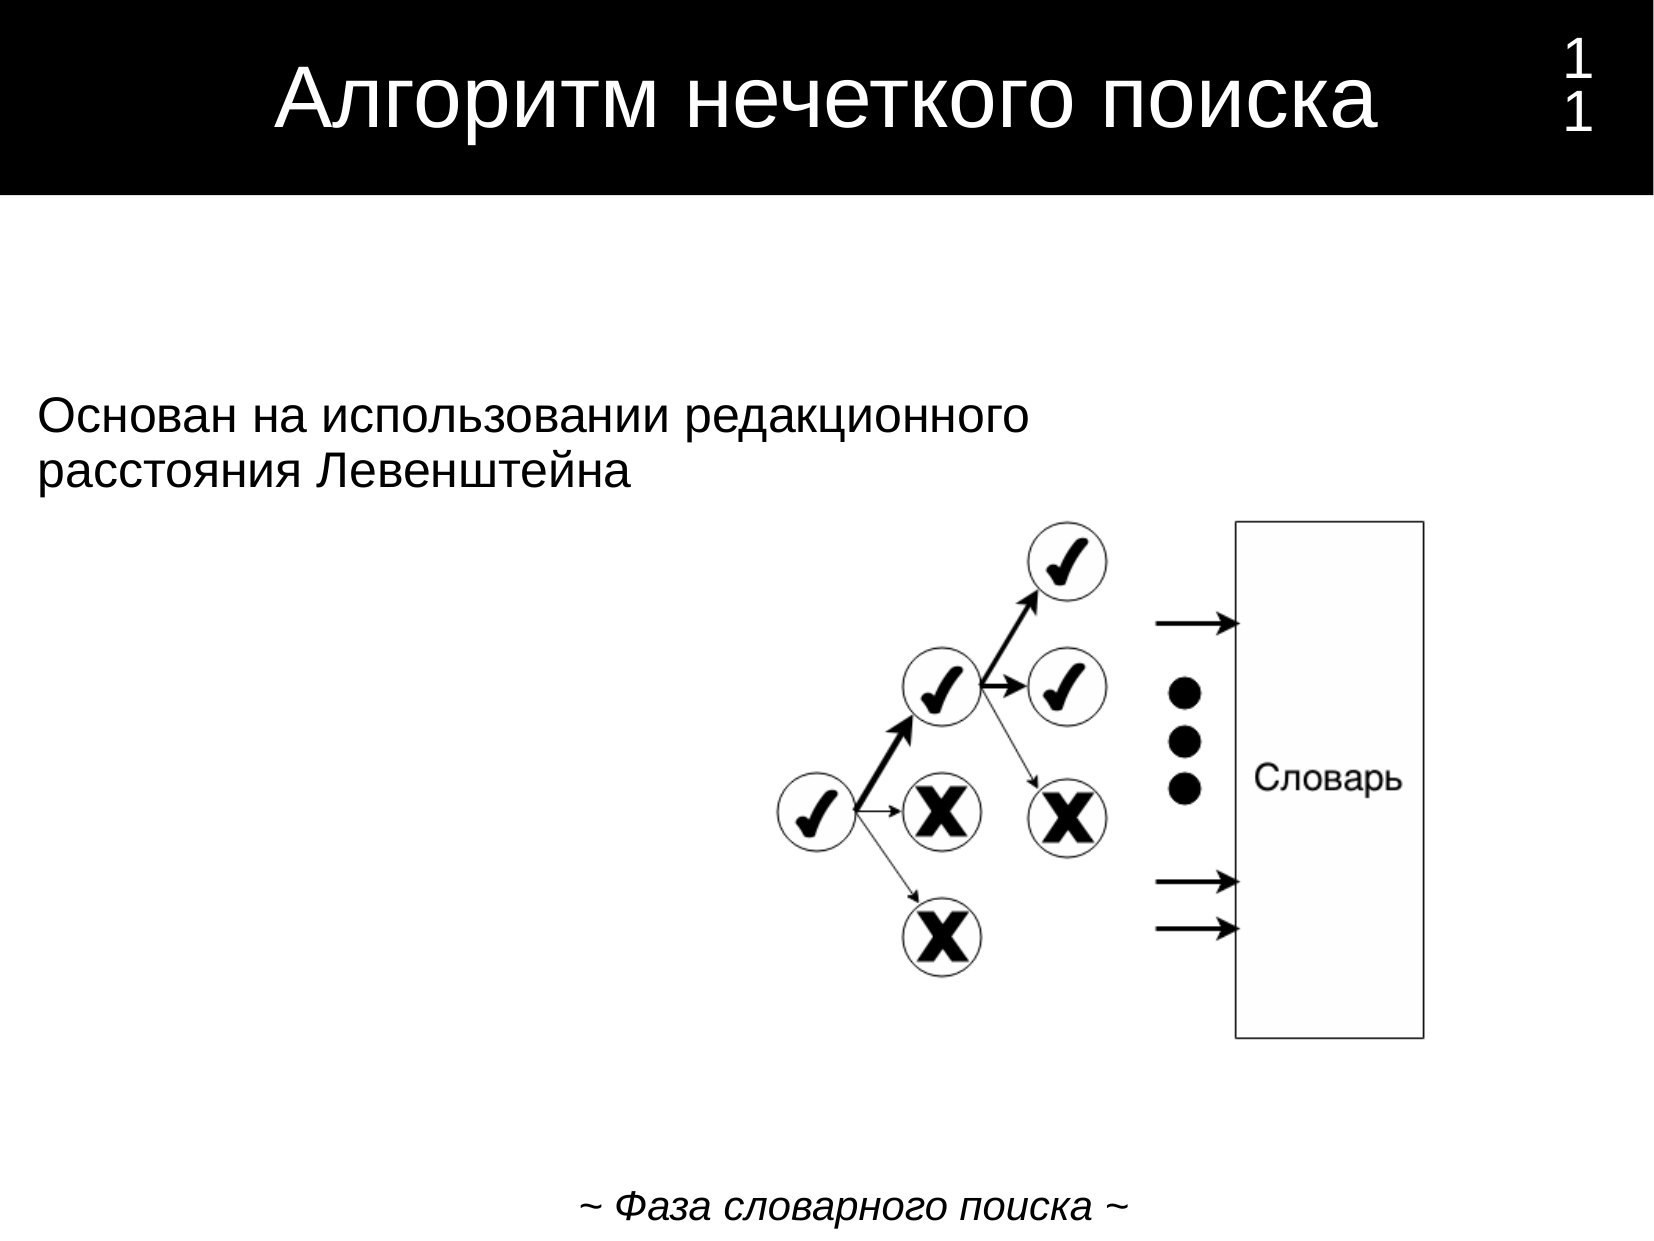

# Алгоритм нечеткого поиска
Основан на использовании редакционного расстояния Левенштейна
~ Фаза словарного поиска ~